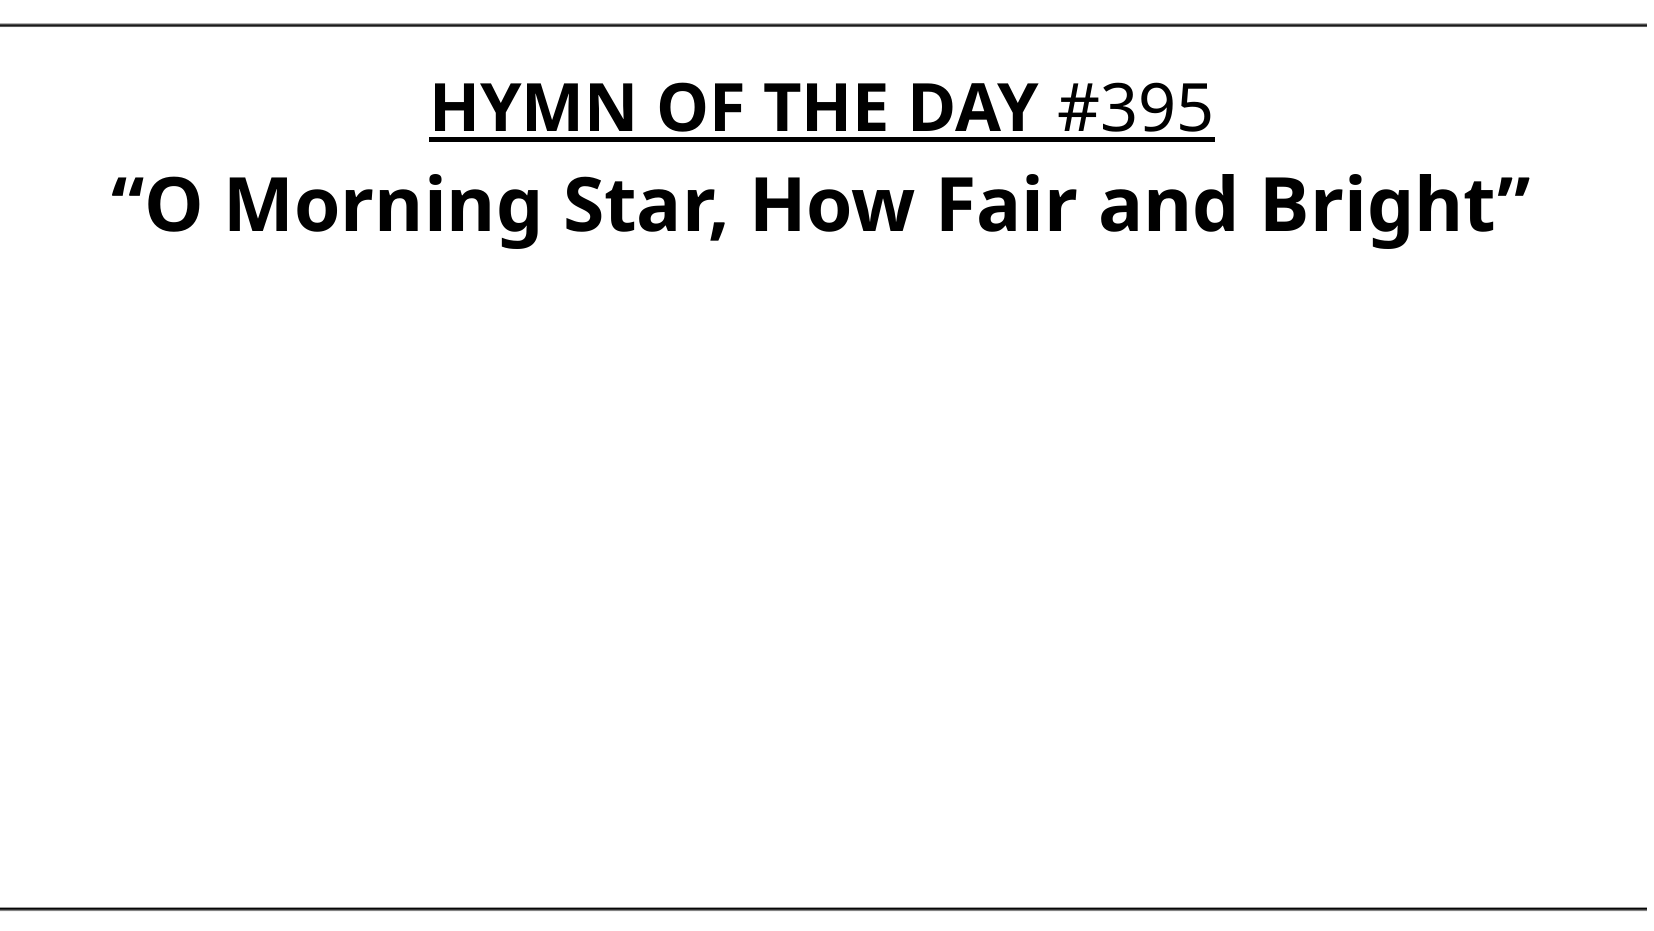

Hymn of the Day #395
“O Morning Star, How Fair and Bright”